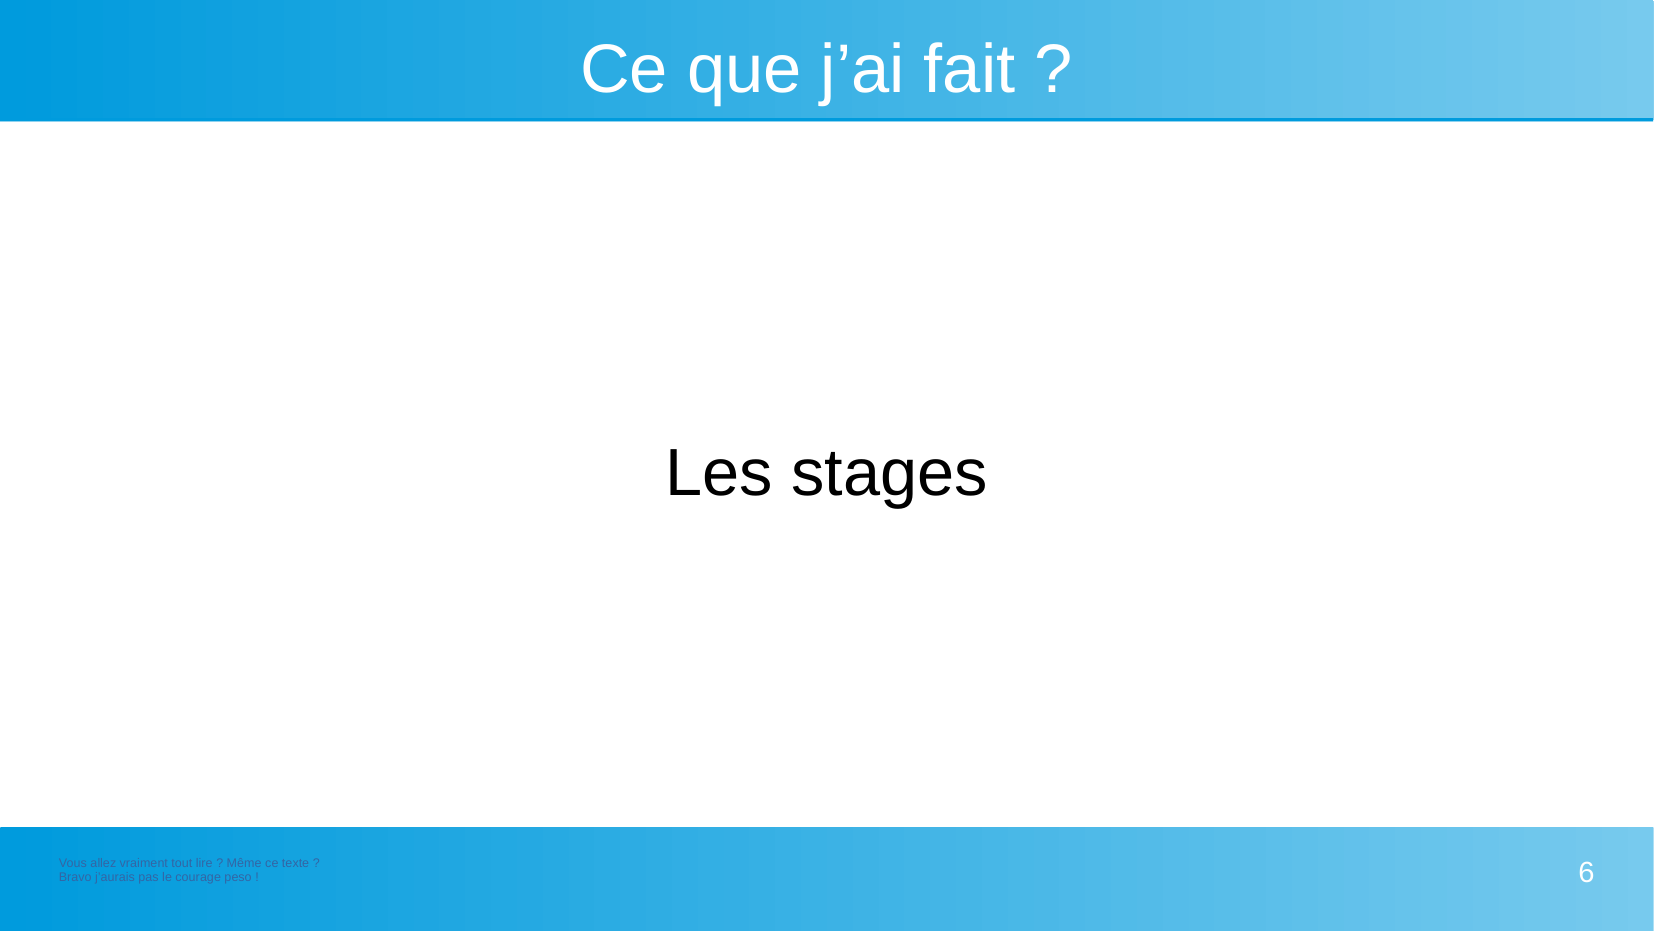

# Ce que j’ai fait ?
Les stages
6